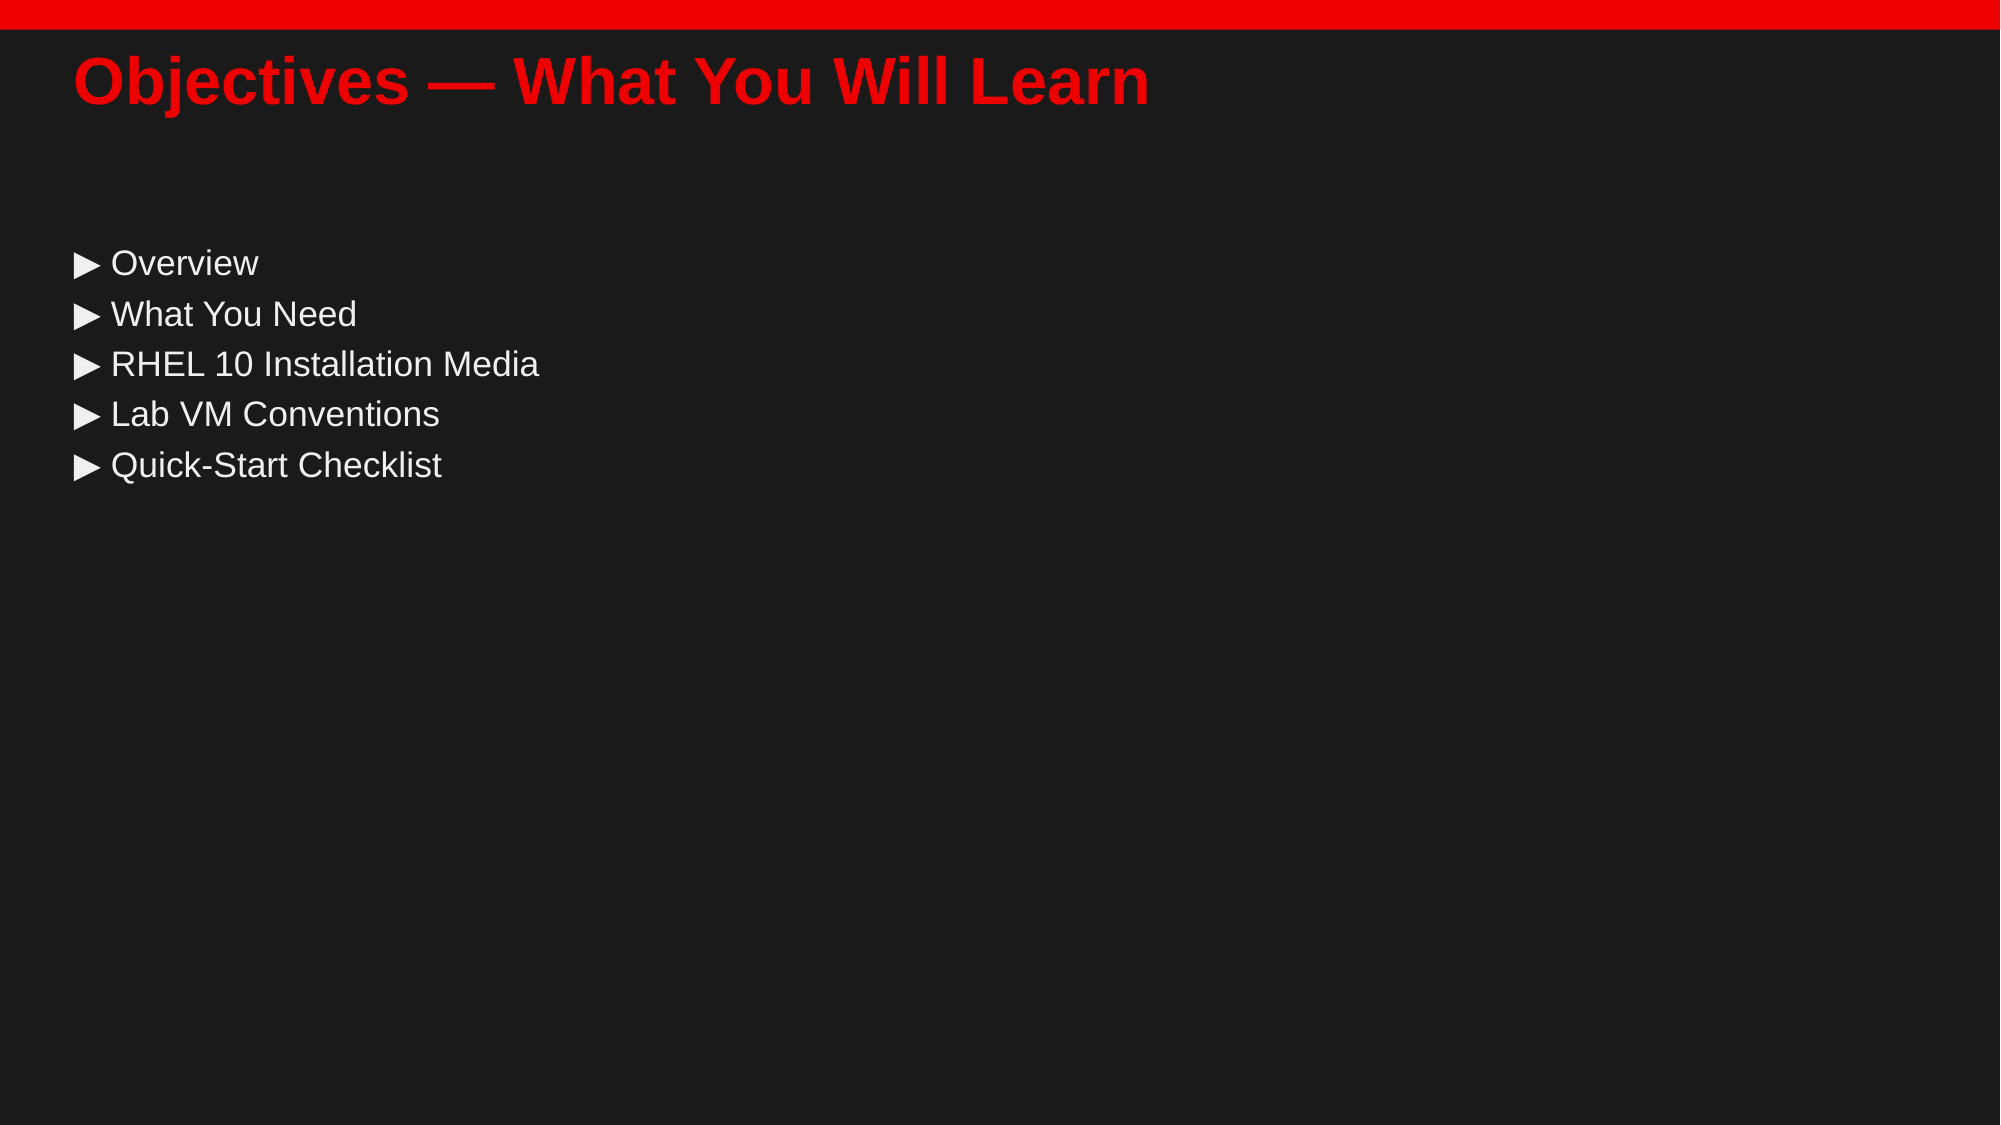

Objectives — What You Will Learn
▶ Overview
▶ What You Need
▶ RHEL 10 Installation Media
▶ Lab VM Conventions
▶ Quick-Start Checklist